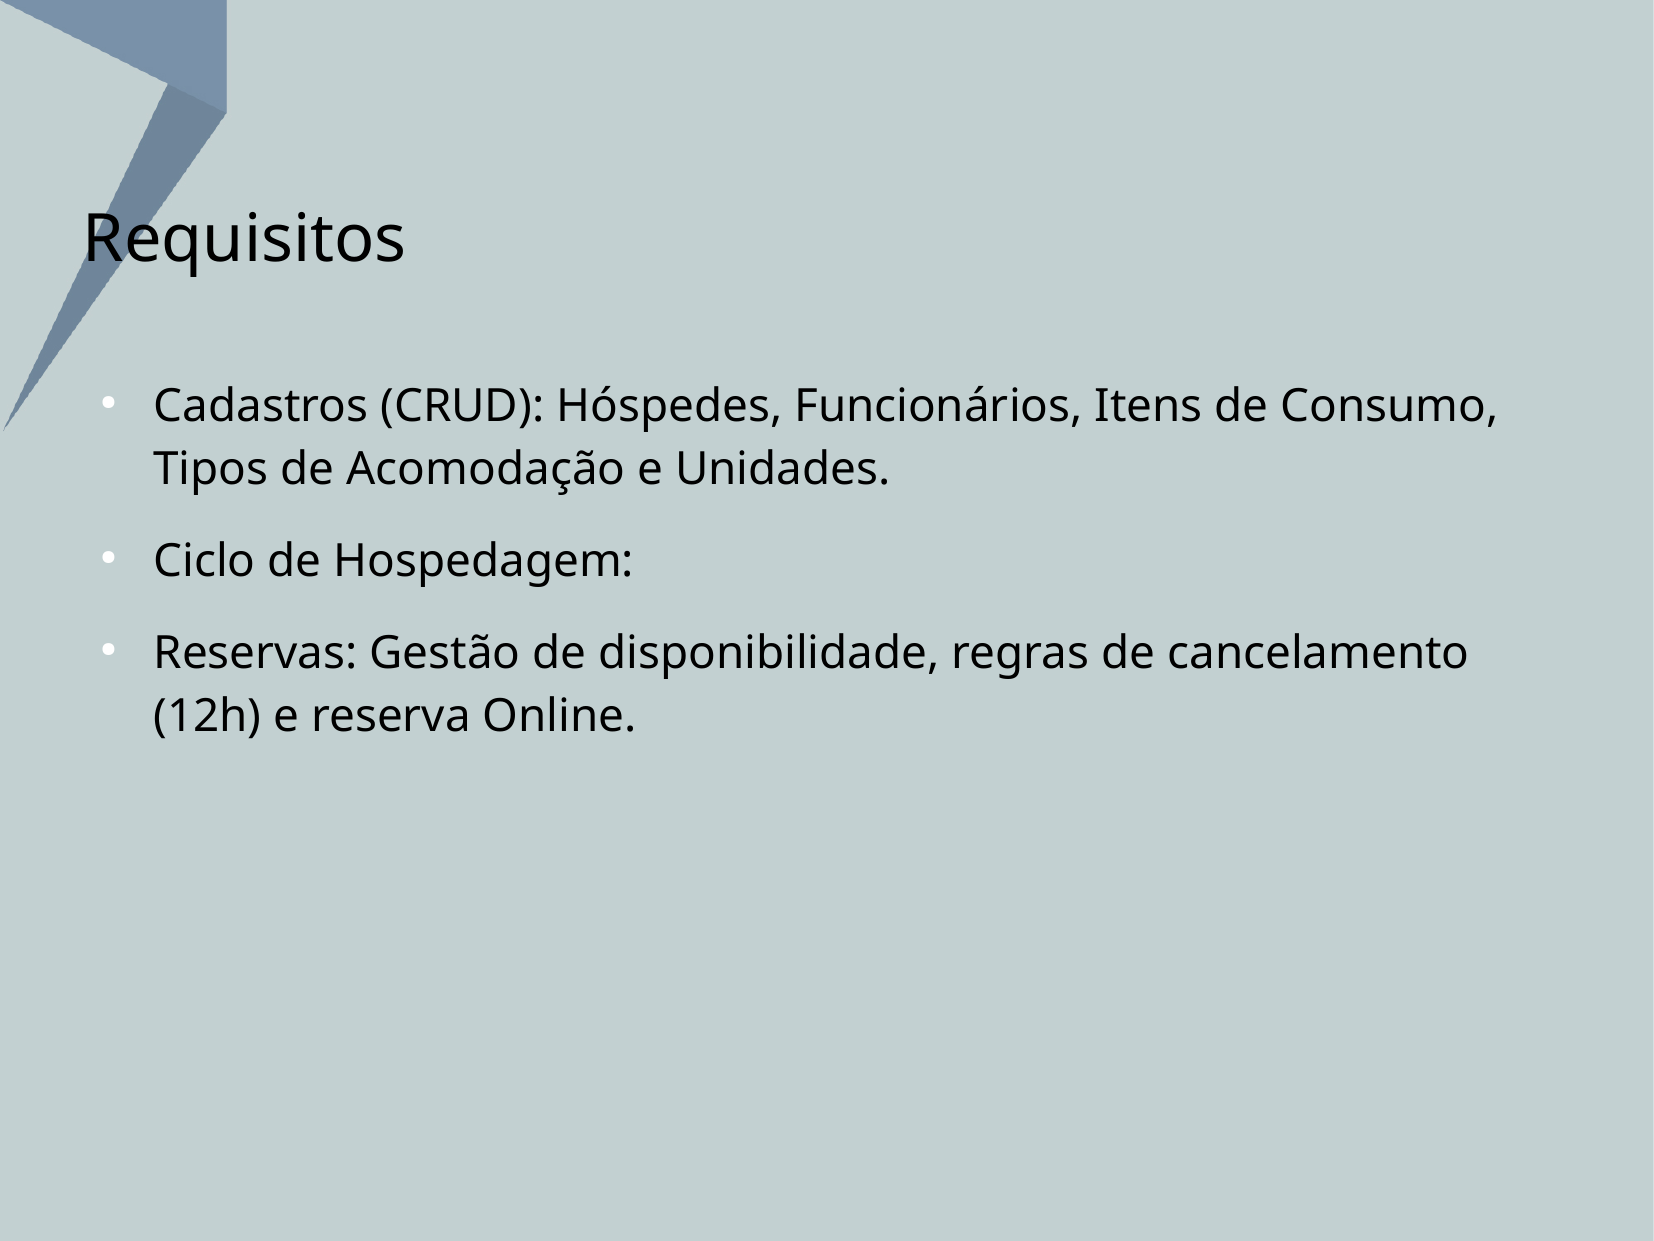

# Requisitos
Cadastros (CRUD): Hóspedes, Funcionários, Itens de Consumo, Tipos de Acomodação e Unidades.
Ciclo de Hospedagem:
Reservas: Gestão de disponibilidade, regras de cancelamento (12h) e reserva Online.